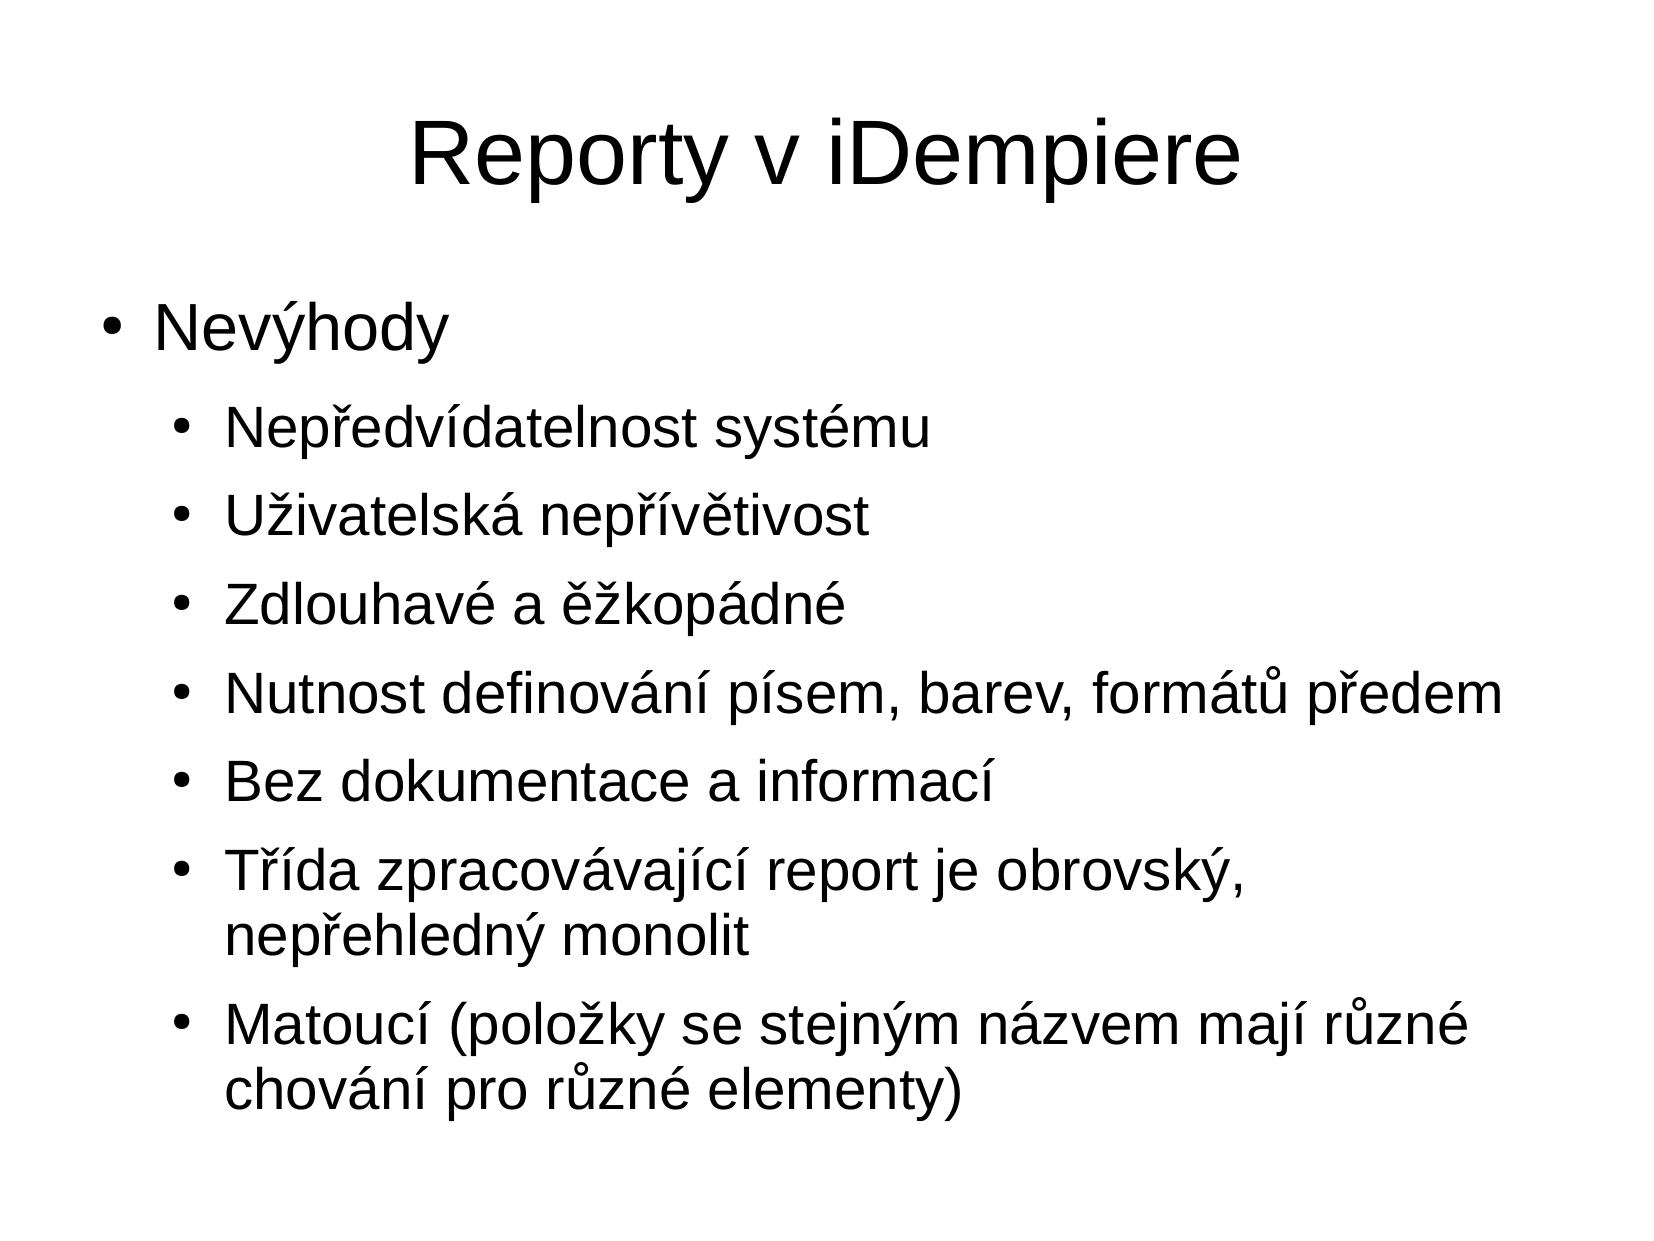

# Reporty v iDempiere
Nevýhody
Nepředvídatelnost systému
Uživatelská nepřívětivost
Zdlouhavé a ěžkopádné
Nutnost definování písem, barev, formátů předem
Bez dokumentace a informací
Třída zpracovávající report je obrovský, nepřehledný monolit
Matoucí (položky se stejným názvem mají různé chování pro různé elementy)